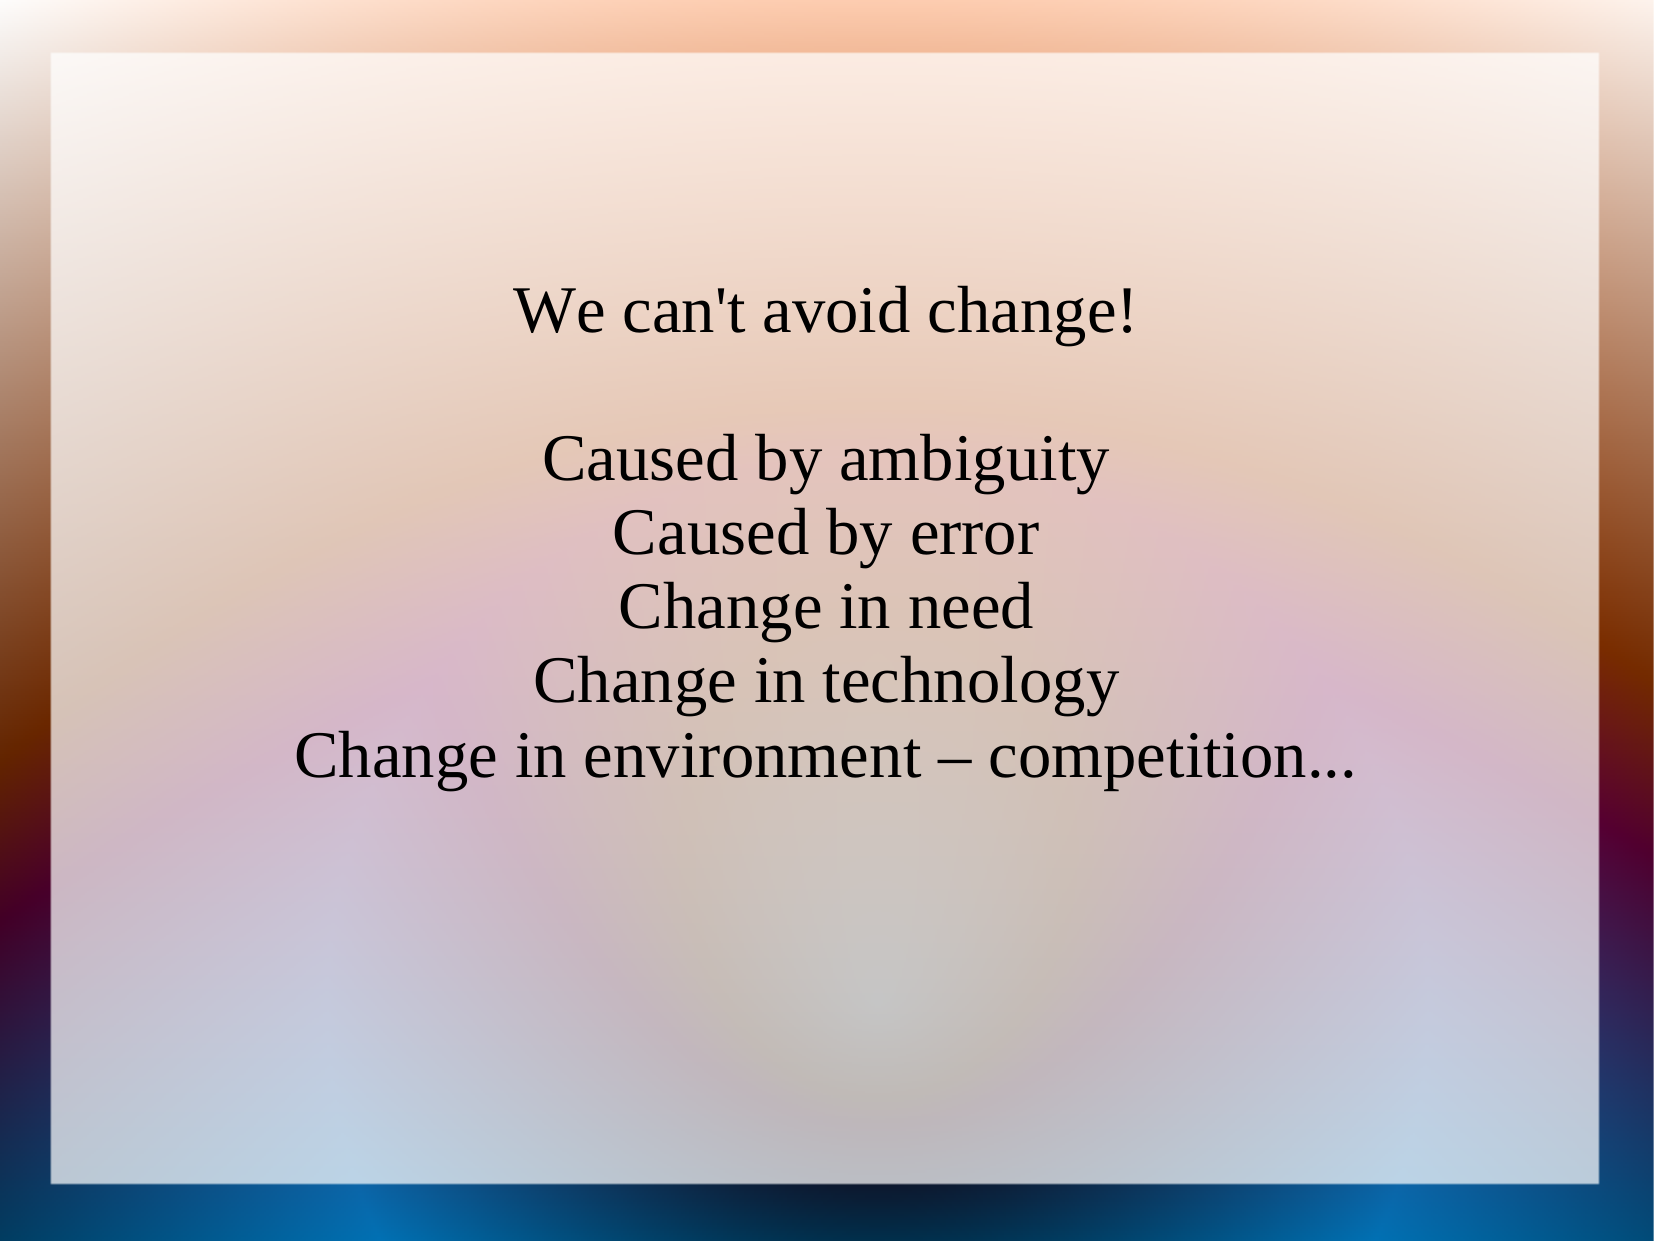

# We can't avoid change!
Caused by ambiguity
Caused by error
Change in need
Change in technology
Change in environment – competition...